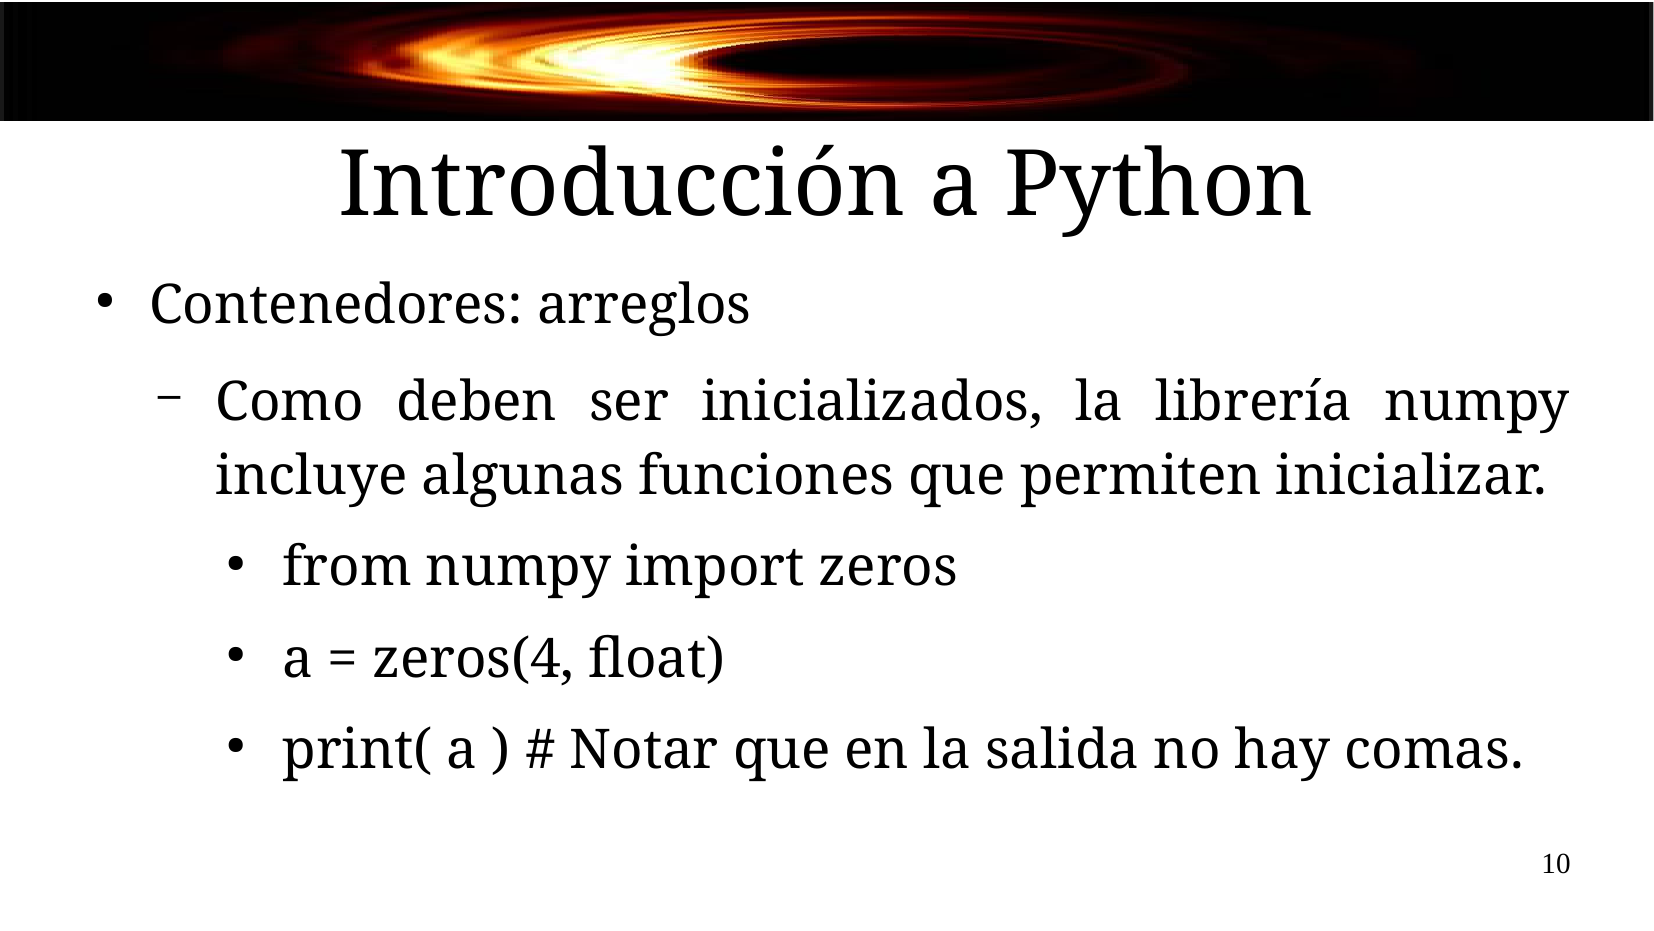

Introducción a Python
# Contenedores: arreglos
Como deben ser inicializados, la librería numpy incluye algunas funciones que permiten inicializar.
from numpy import zeros
a = zeros(4, float)
print( a ) # Notar que en la salida no hay comas.
10